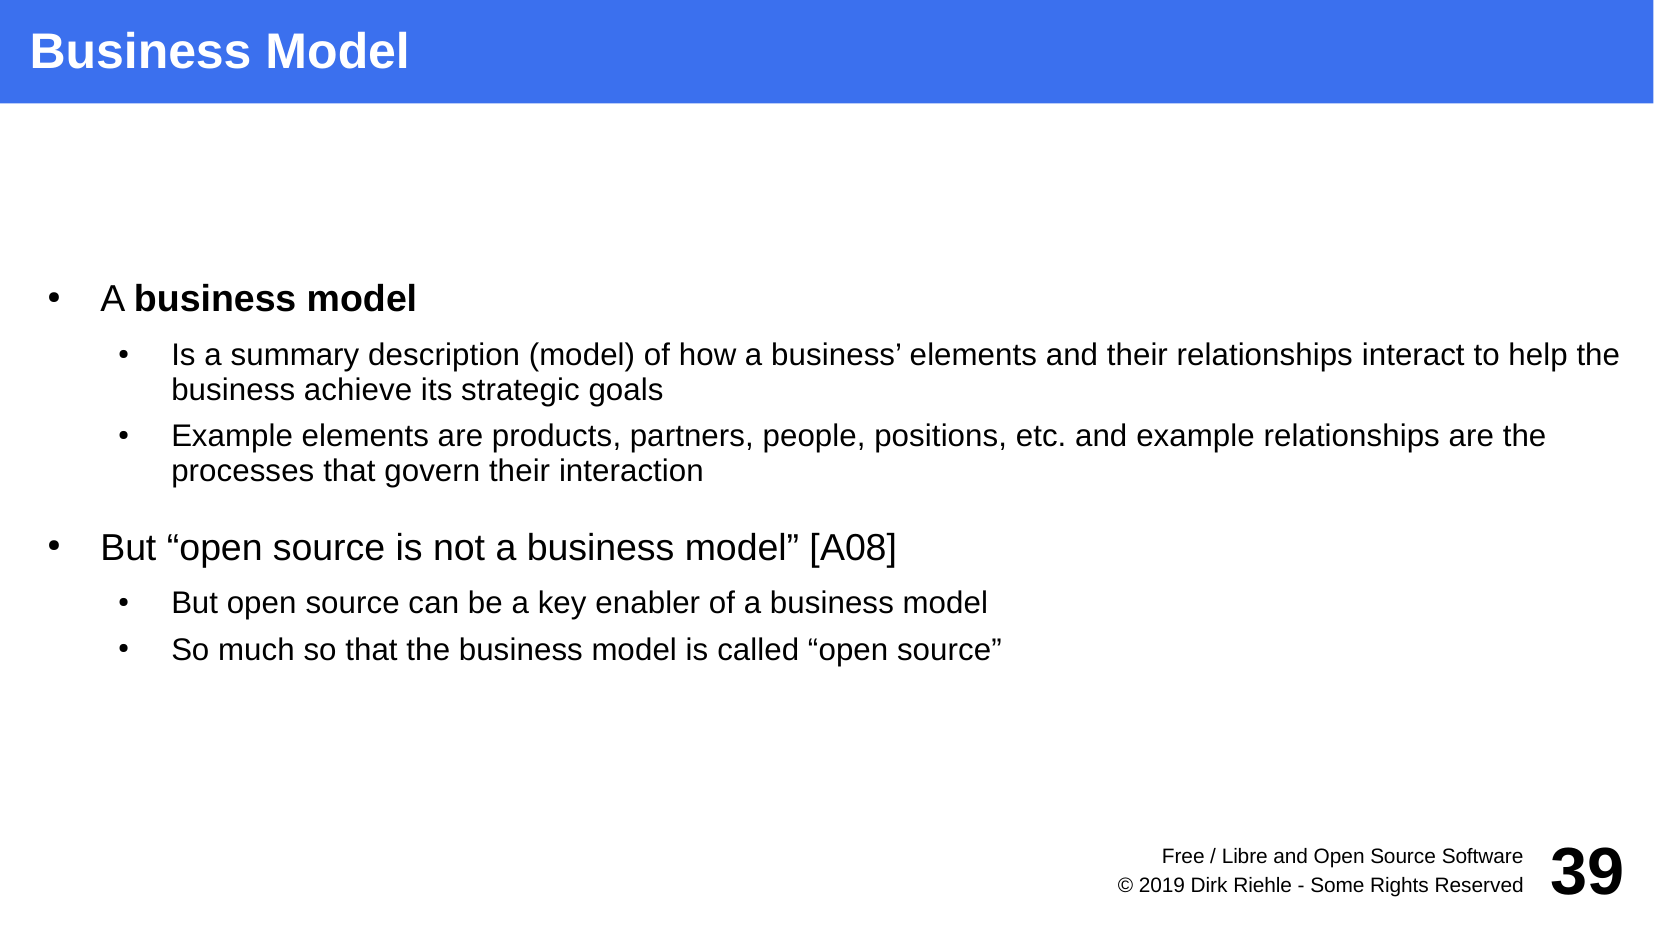

# Business Model
A business model
Is a summary description (model) of how a business’ elements and their relationships interact to help the business achieve its strategic goals
Example elements are products, partners, people, positions, etc. and example relationships are the processes that govern their interaction
But “open source is not a business model” [A08]
But open source can be a key enabler of a business model
So much so that the business model is called “open source”
Free / Libre and Open Source Software
39
© 2019 Dirk Riehle - Some Rights Reserved